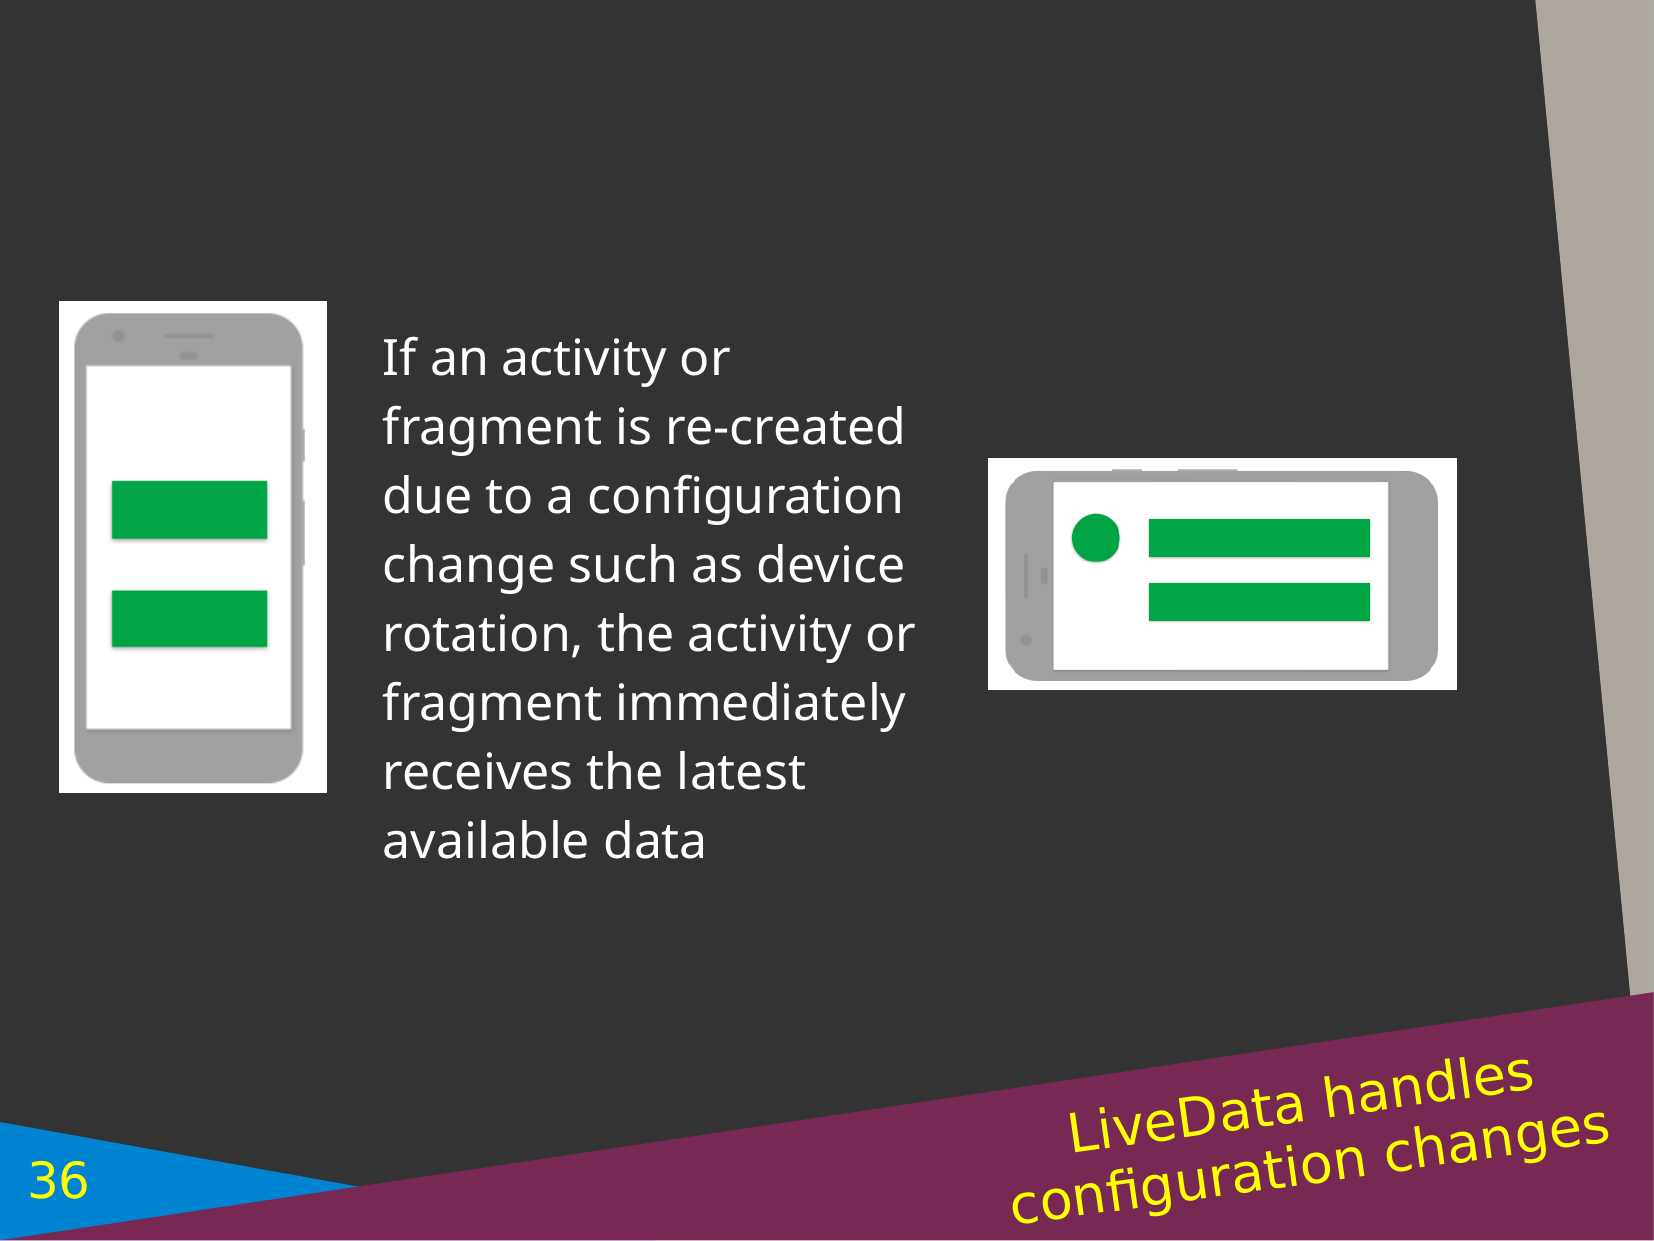

If an activity or fragment is re-created due to a configuration change such as device rotation, the activity or fragment immediately receives the latest available data
# LiveData handles configuration changes
36